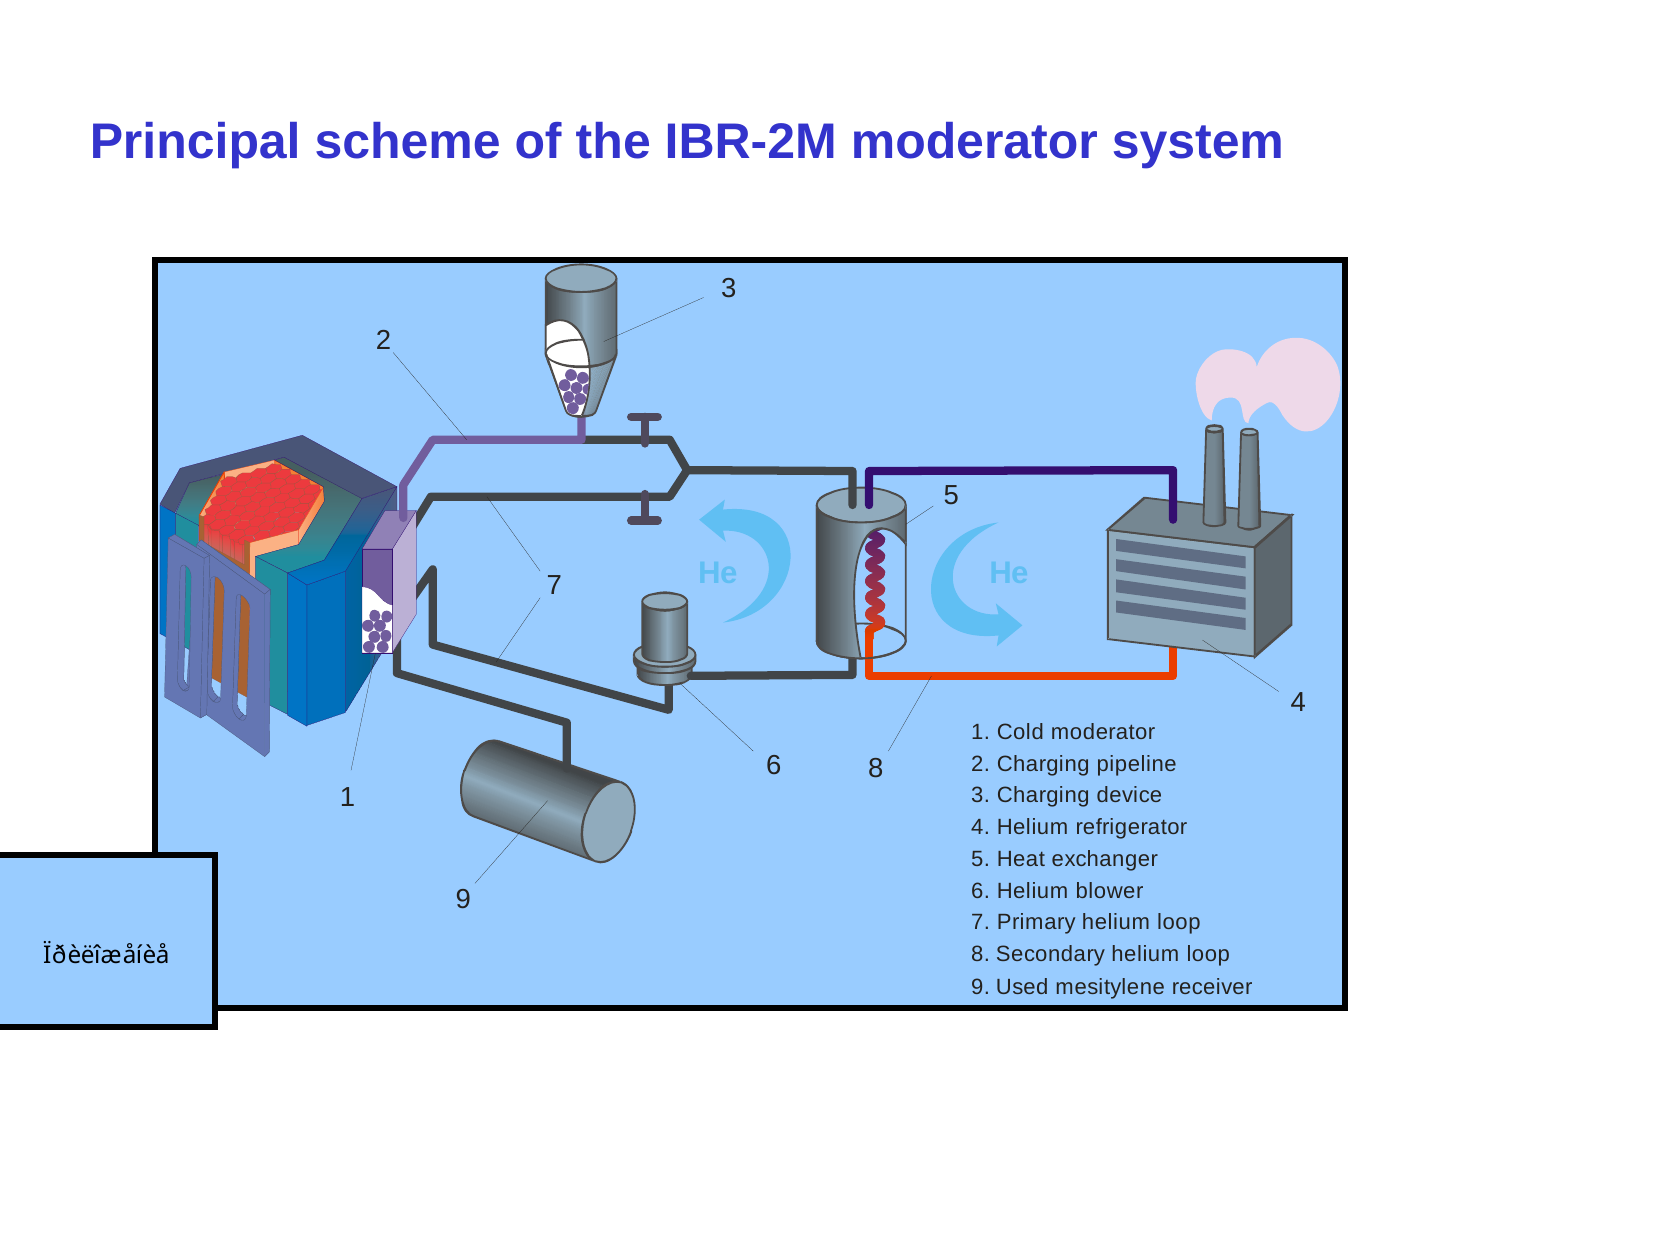

# Principal scheme of the IBR-2M moderator system